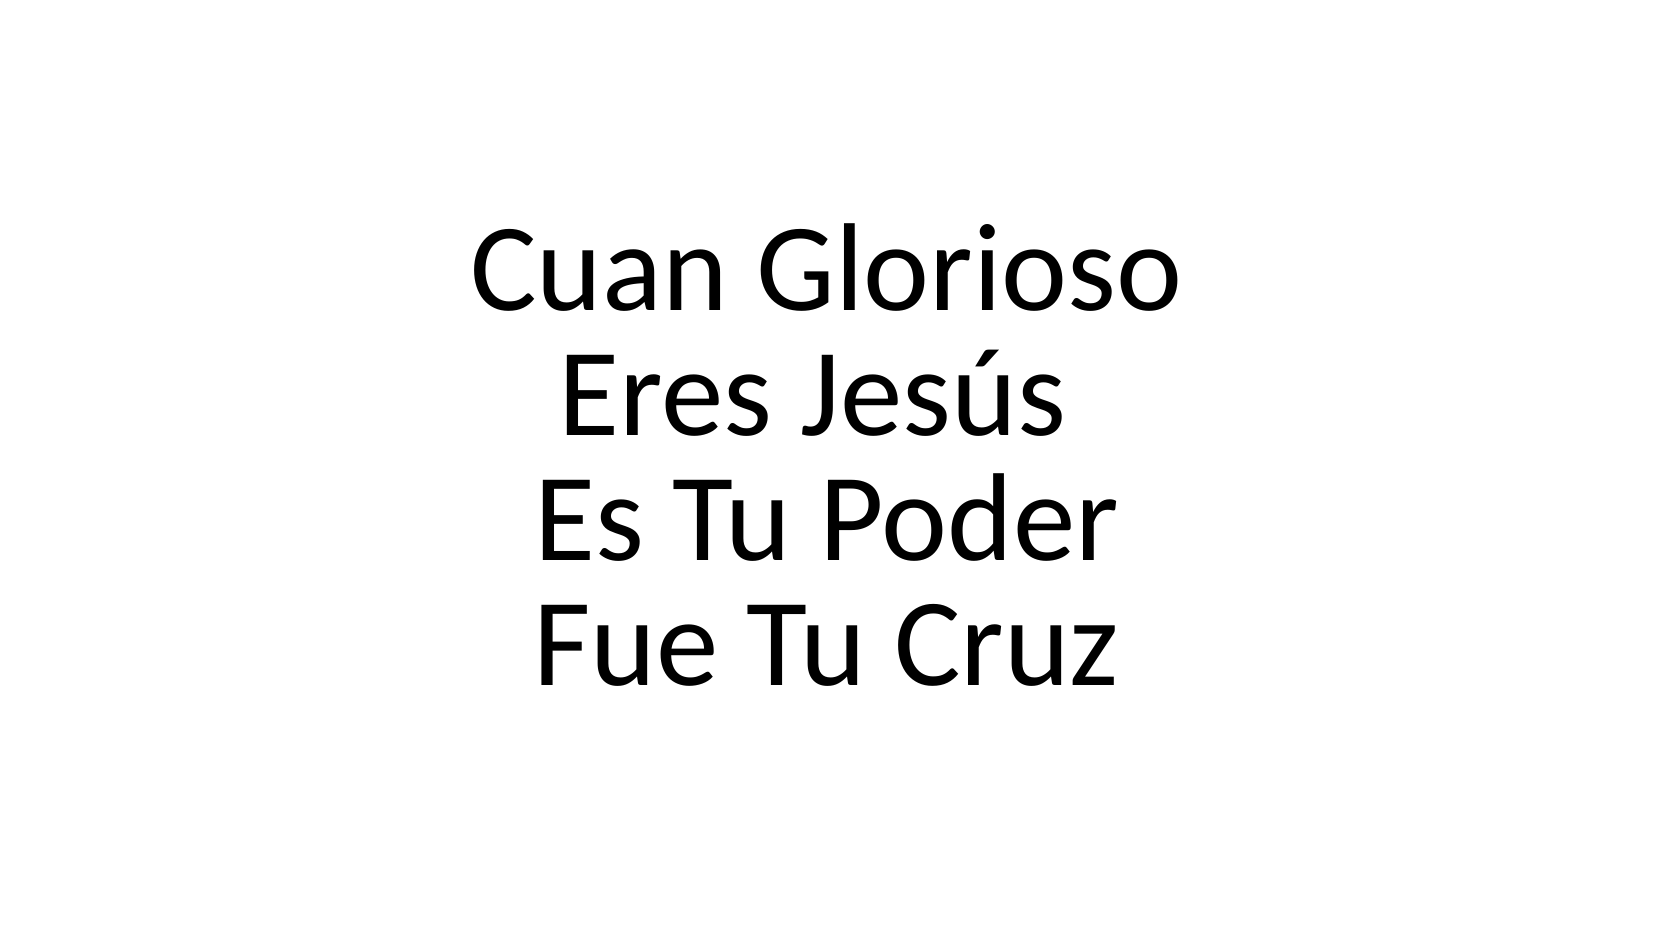

# Cuan Glorioso Eres Jesús Es Tu Poder Fue Tu Cruz